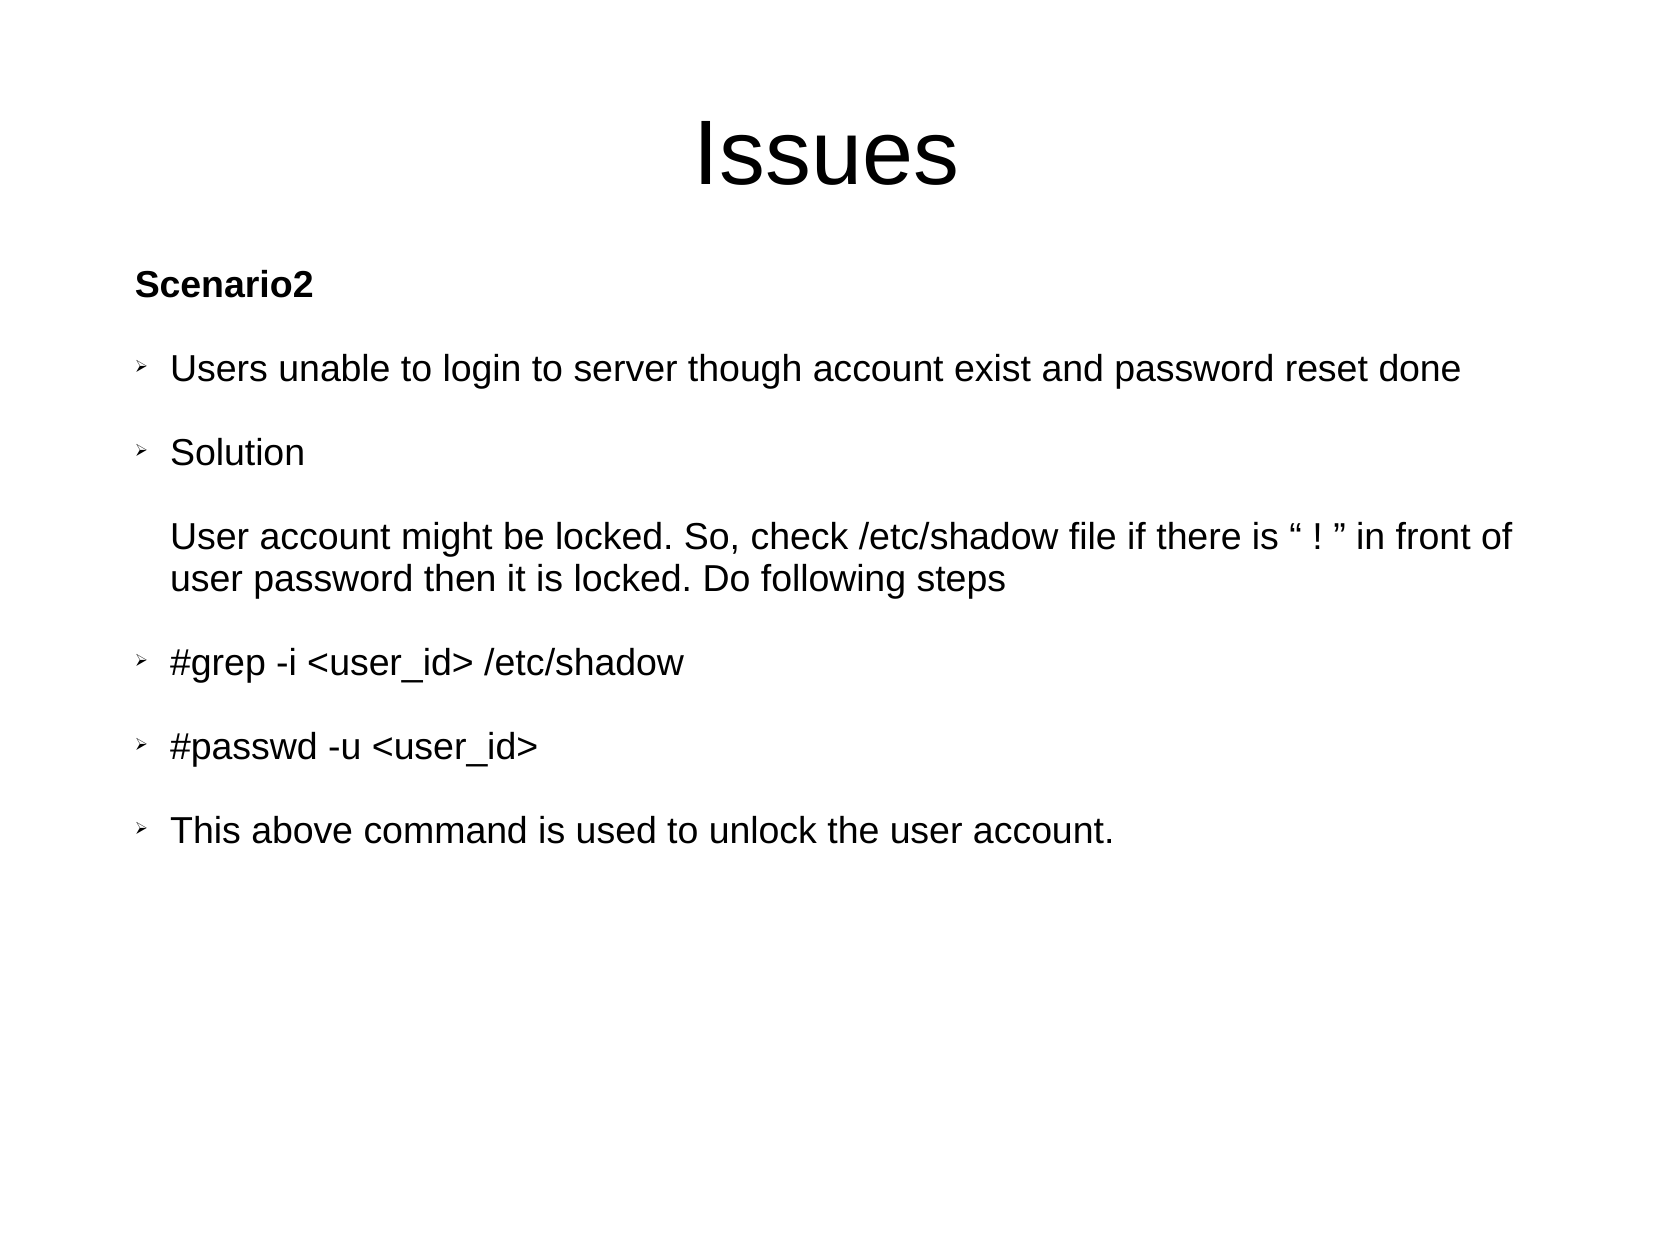

# Issues
Scenario2
Users unable to login to server though account exist and password reset done
Solution
User account might be locked. So, check /etc/shadow file if there is “ ! ” in front of user password then it is locked. Do following steps
#grep -i <user_id> /etc/shadow
#passwd -u <user_id>
This above command is used to unlock the user account.